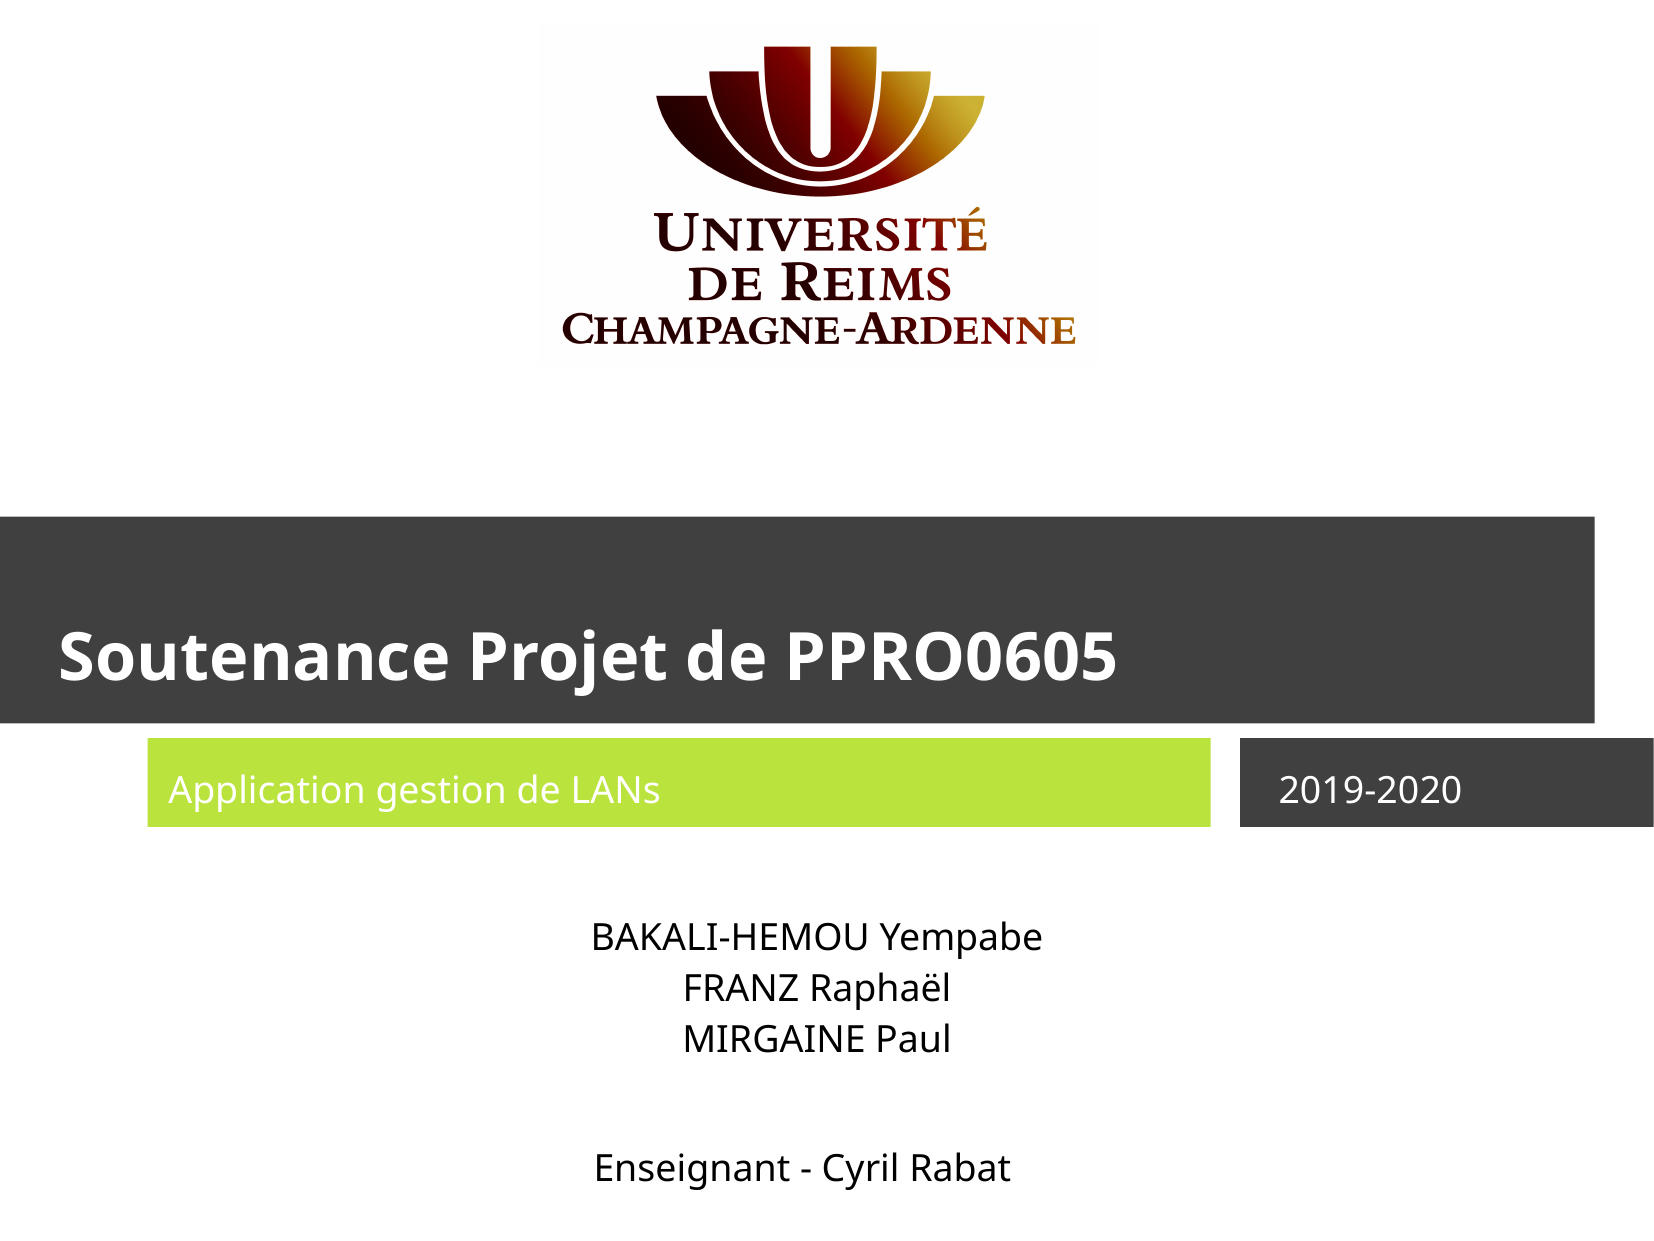

# Soutenance Projet de PPRO0605
Application gestion de LANs
2019-2020
BAKALI-HEMOU Yempabe
FRANZ Raphaël
MIRGAINE Paul
Enseignant - Cyril Rabat